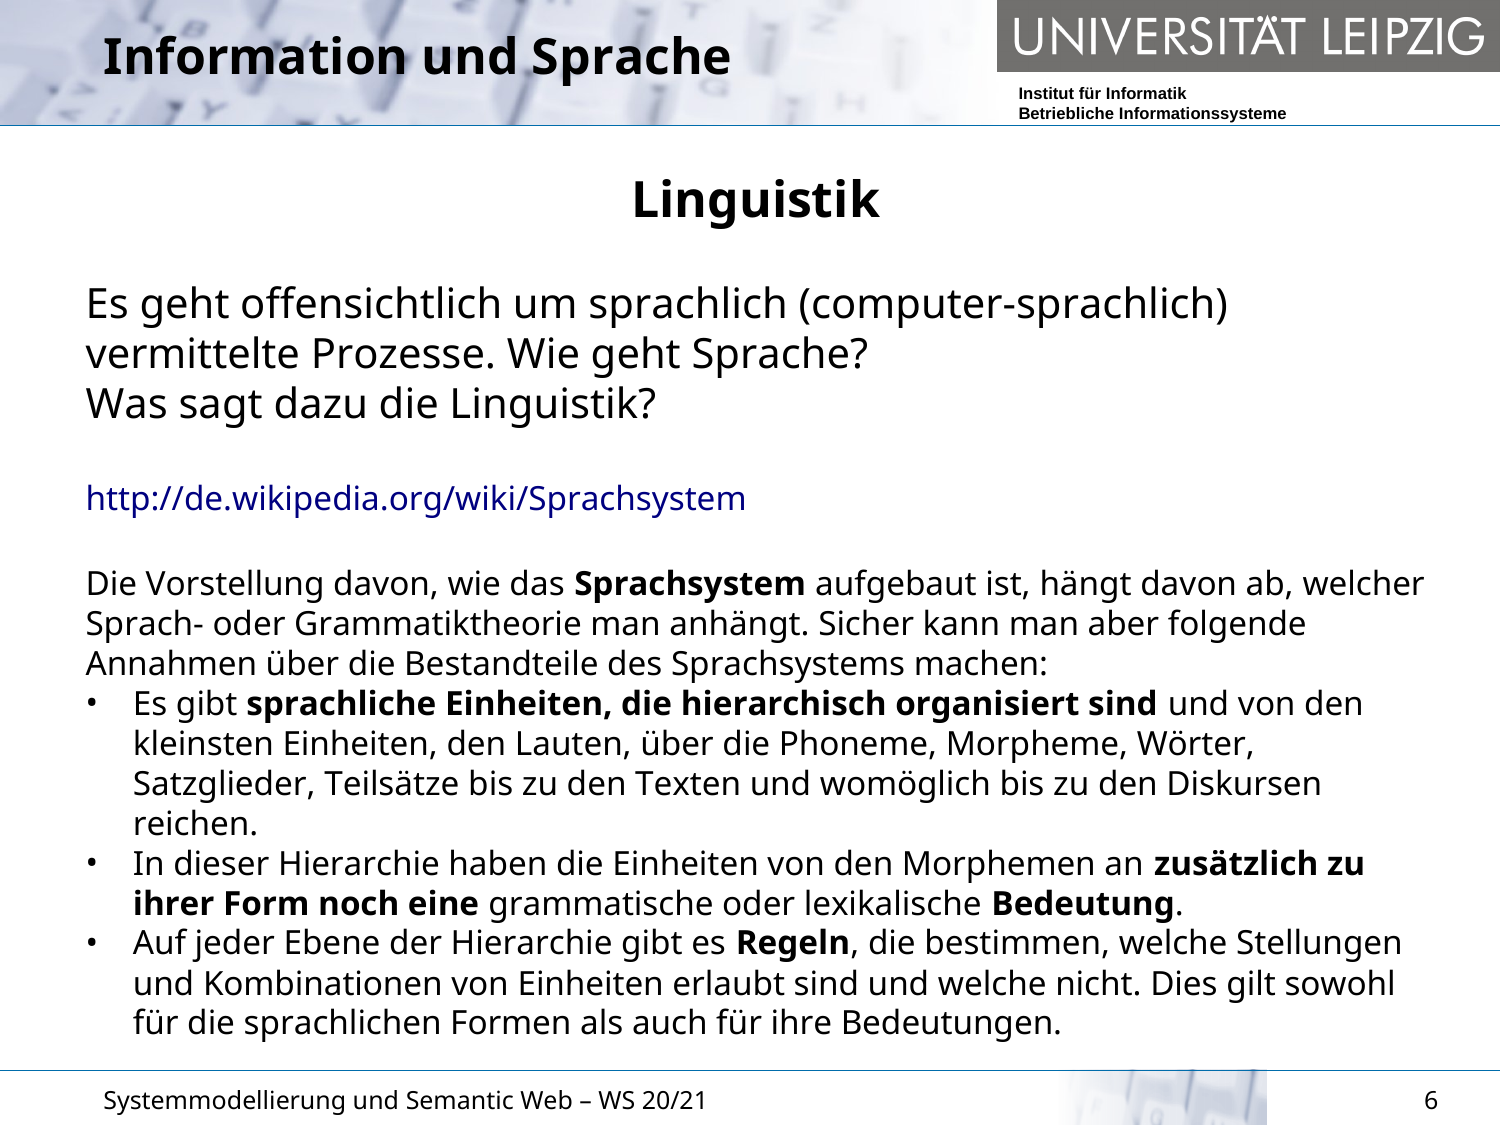

Information und Sprache
Linguistik
Es geht offensichtlich um sprachlich (computer-sprachlich) vermittelte Prozesse. Wie geht Sprache?
Was sagt dazu die Linguistik?
http://de.wikipedia.org/wiki/Sprachsystem
Die Vorstellung davon, wie das Sprachsystem aufgebaut ist, hängt davon ab, welcher Sprach- oder Grammatiktheorie man anhängt. Sicher kann man aber folgende Annahmen über die Bestandteile des Sprachsystems machen:
Es gibt sprachliche Einheiten, die hierarchisch organisiert sind und von den kleinsten Einheiten, den Lauten, über die Phoneme, Morpheme, Wörter, Satzglieder, Teilsätze bis zu den Texten und womöglich bis zu den Diskursen reichen.
In dieser Hierarchie haben die Einheiten von den Morphemen an zusätzlich zu ihrer Form noch eine grammatische oder lexikalische Bedeutung.
Auf jeder Ebene der Hierarchie gibt es Regeln, die bestimmen, welche Stellungen und Kombinationen von Einheiten erlaubt sind und welche nicht. Dies gilt sowohl für die sprachlichen Formen als auch für ihre Bedeutungen.
Systemmodellierung und Semantic Web – WS 20/21
6